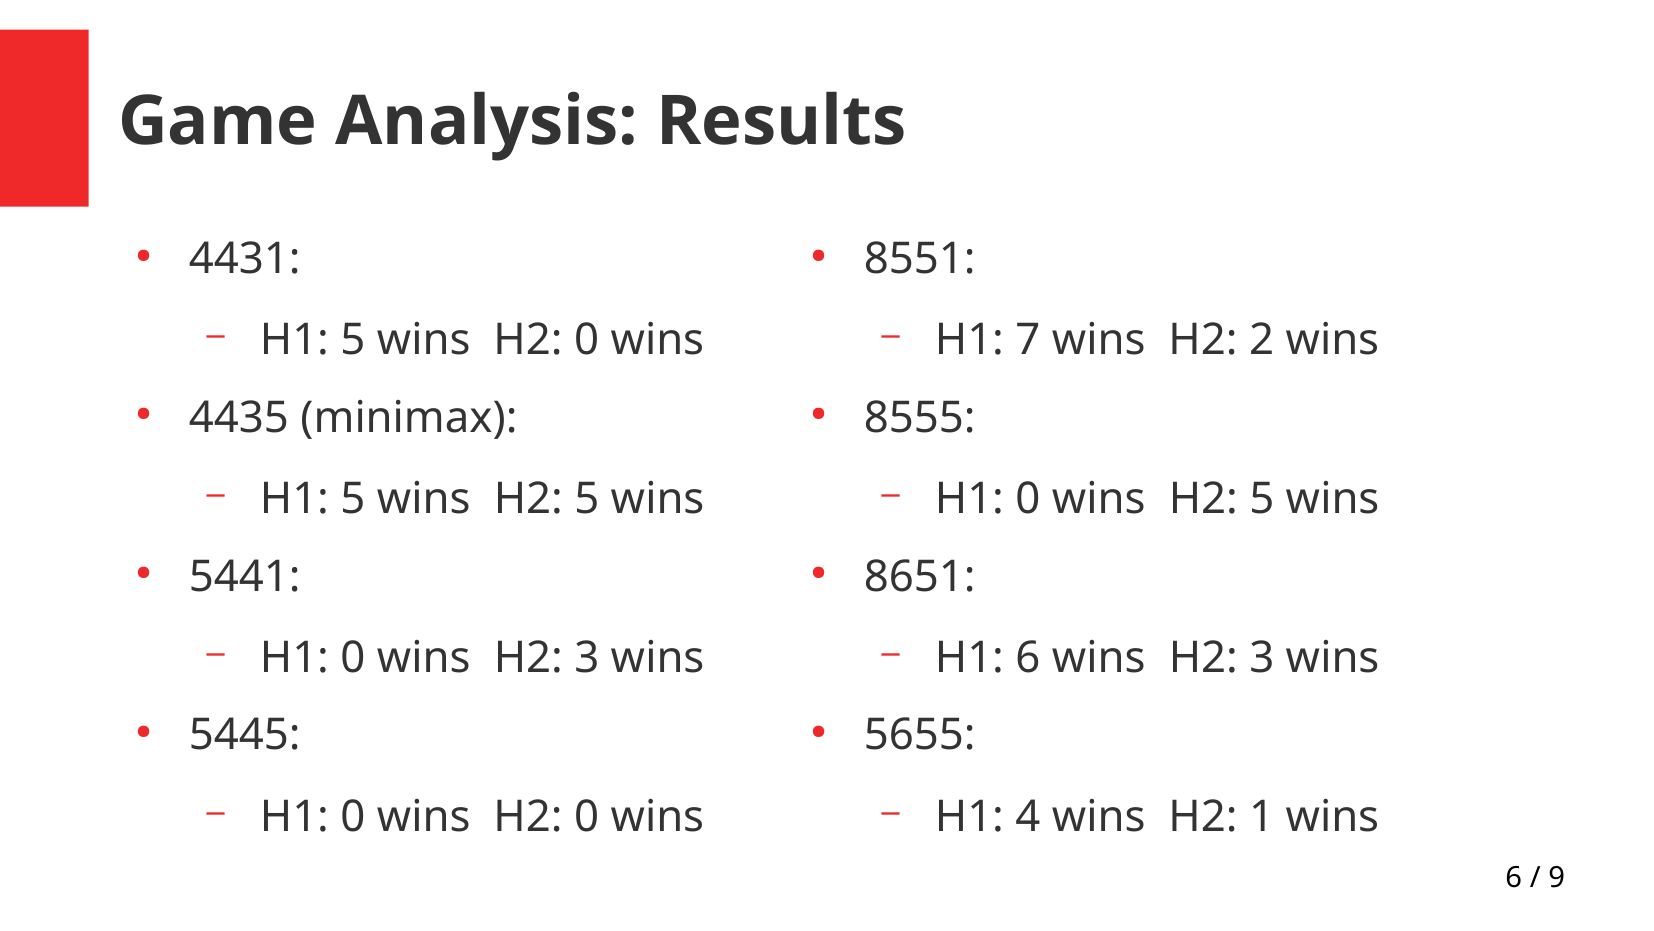

# Game Analysis: Results
4431:
H1: 5 wins H2: 0 wins
4435 (minimax):
H1: 5 wins H2: 5 wins
5441:
H1: 0 wins H2: 3 wins
5445:
H1: 0 wins H2: 0 wins
8551:
H1: 7 wins H2: 2 wins
8555:
H1: 0 wins H2: 5 wins
8651:
H1: 6 wins H2: 3 wins
5655:
H1: 4 wins H2: 1 wins
6